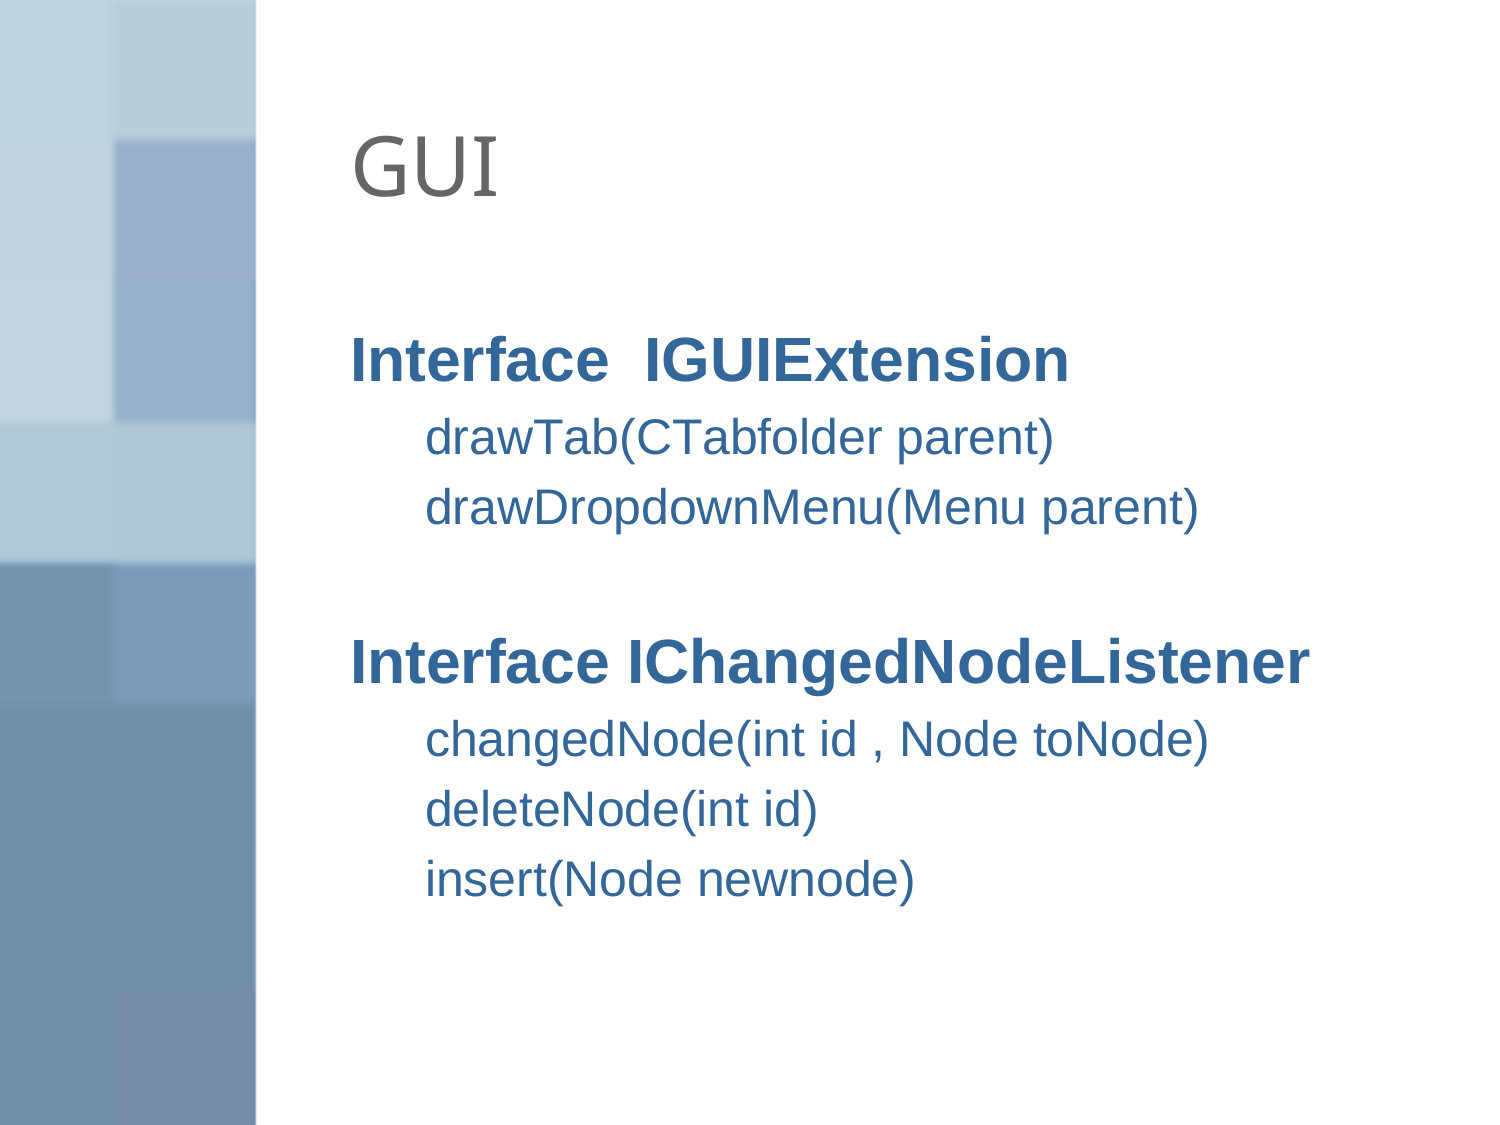

# GUI
Interface IGUIExtension
drawTab(CTabfolder parent)
drawDropdownMenu(Menu parent)
Interface IChangedNodeListener
changedNode(int id , Node toNode)
deleteNode(int id)
insert(Node newnode)